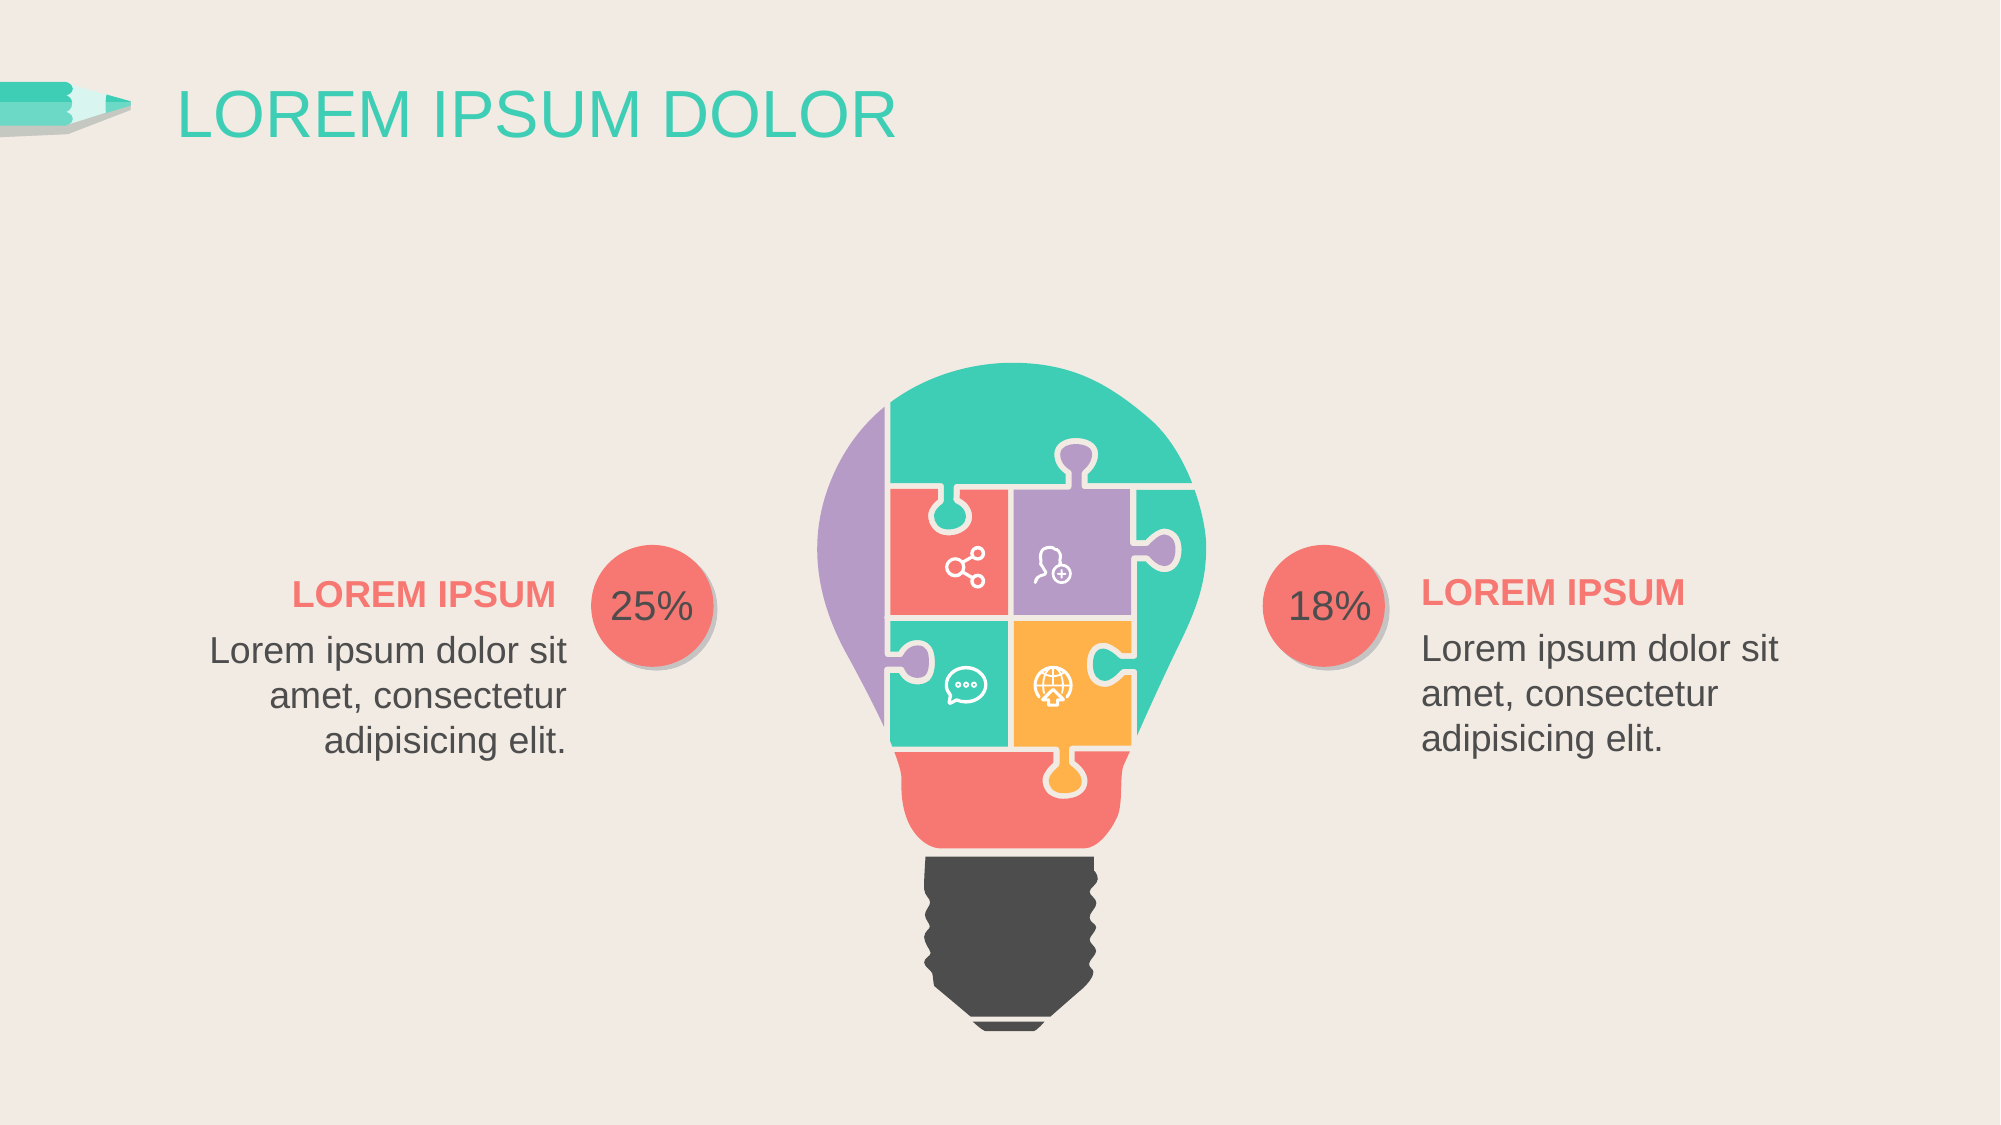

LOREM IPSUM DOLOR
LOREM IPSUM
LOREM IPSUM
25%
18%
Lorem ipsum dolor sit amet, consectetur adipisicing elit.
Lorem ipsum dolor sit amet, consectetur adipisicing elit.